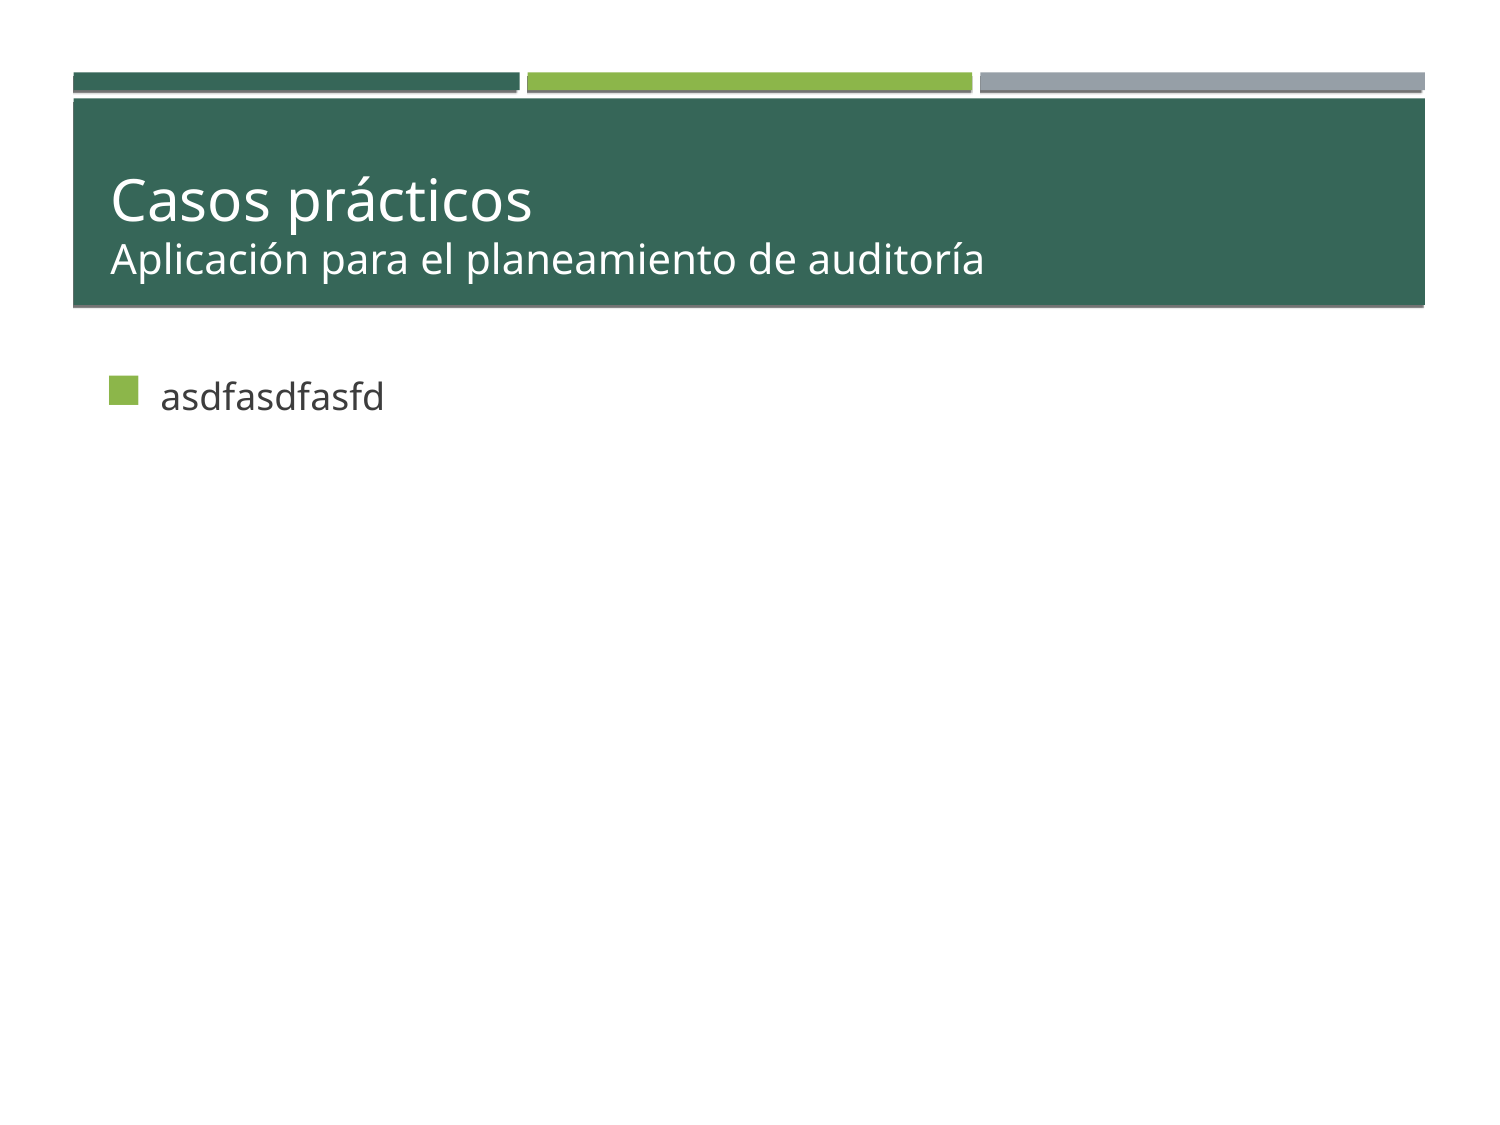

# Casos prácticos Aplicación para el planeamiento de auditoría
asdfasdfasfd